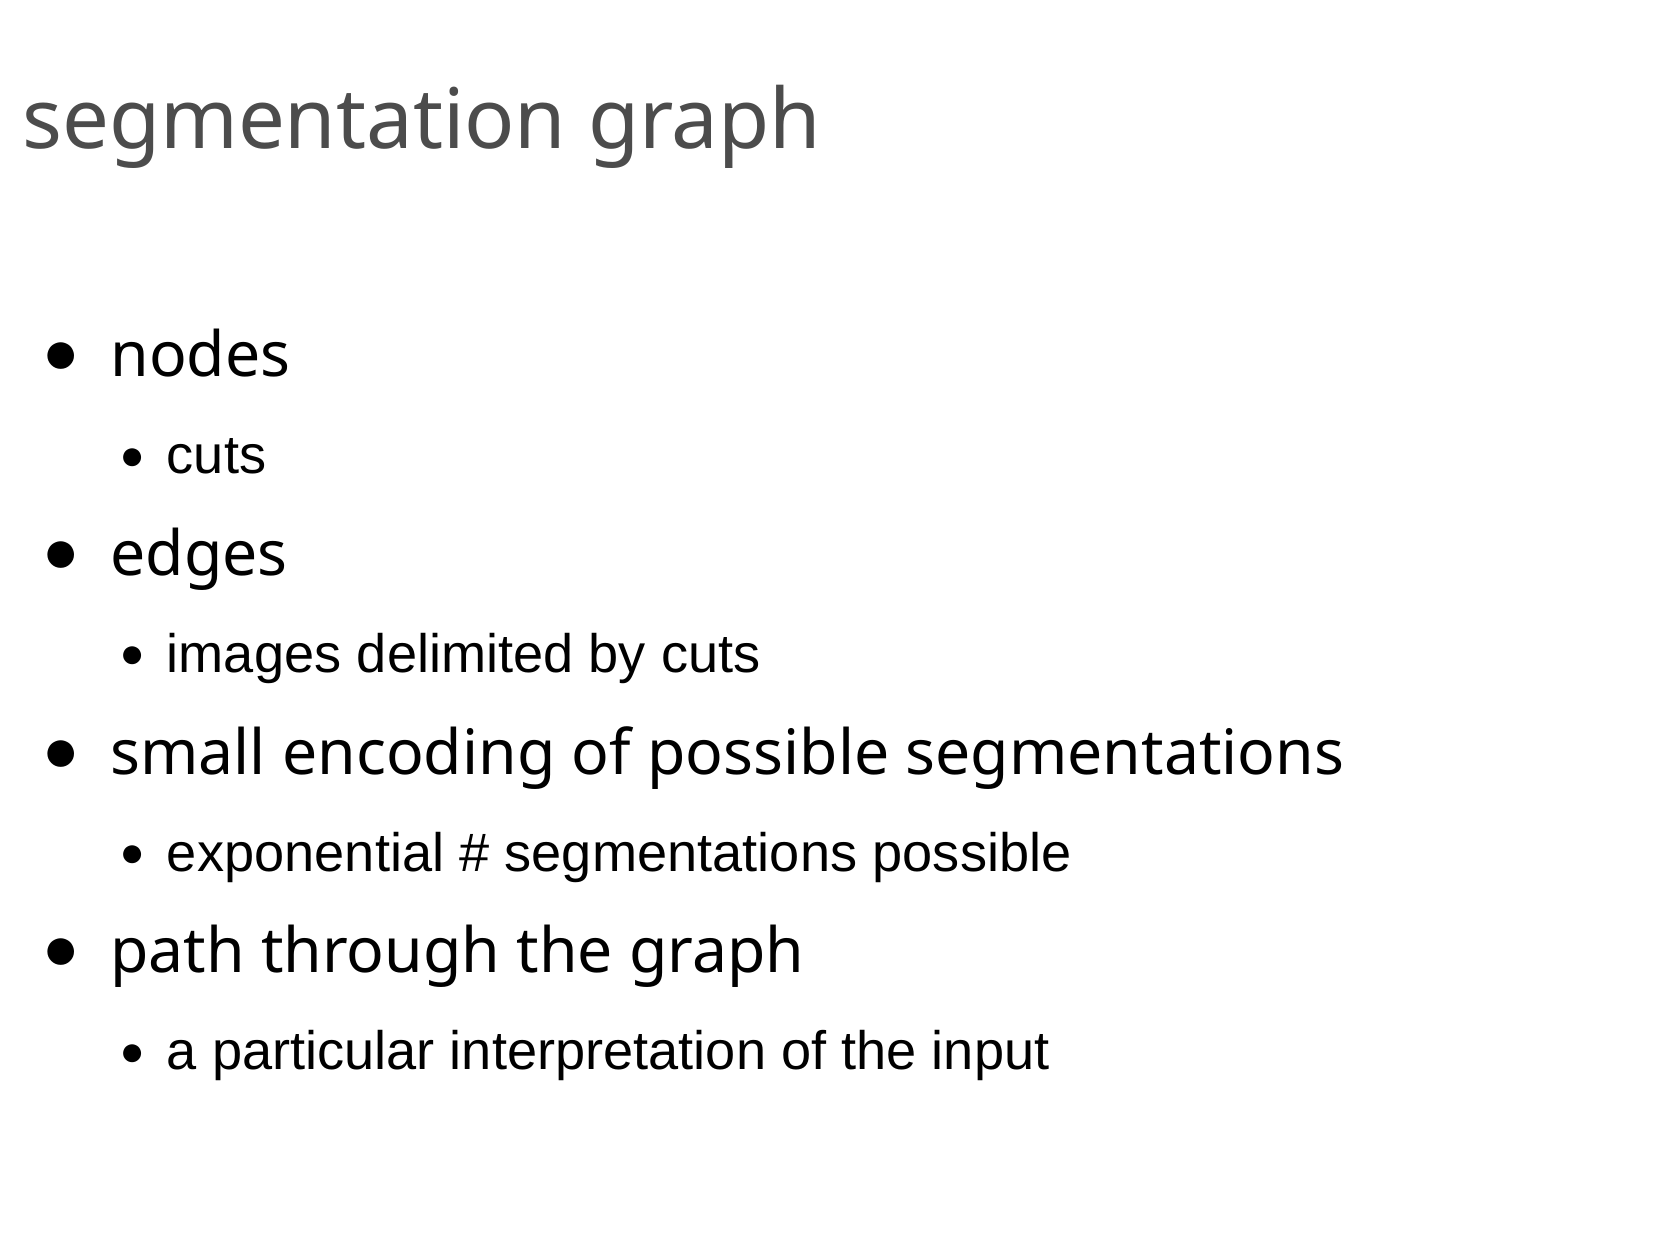

# segmentation graph
nodes
cuts
edges
images delimited by cuts
small encoding of possible segmentations
exponential # segmentations possible
path through the graph
a particular interpretation of the input